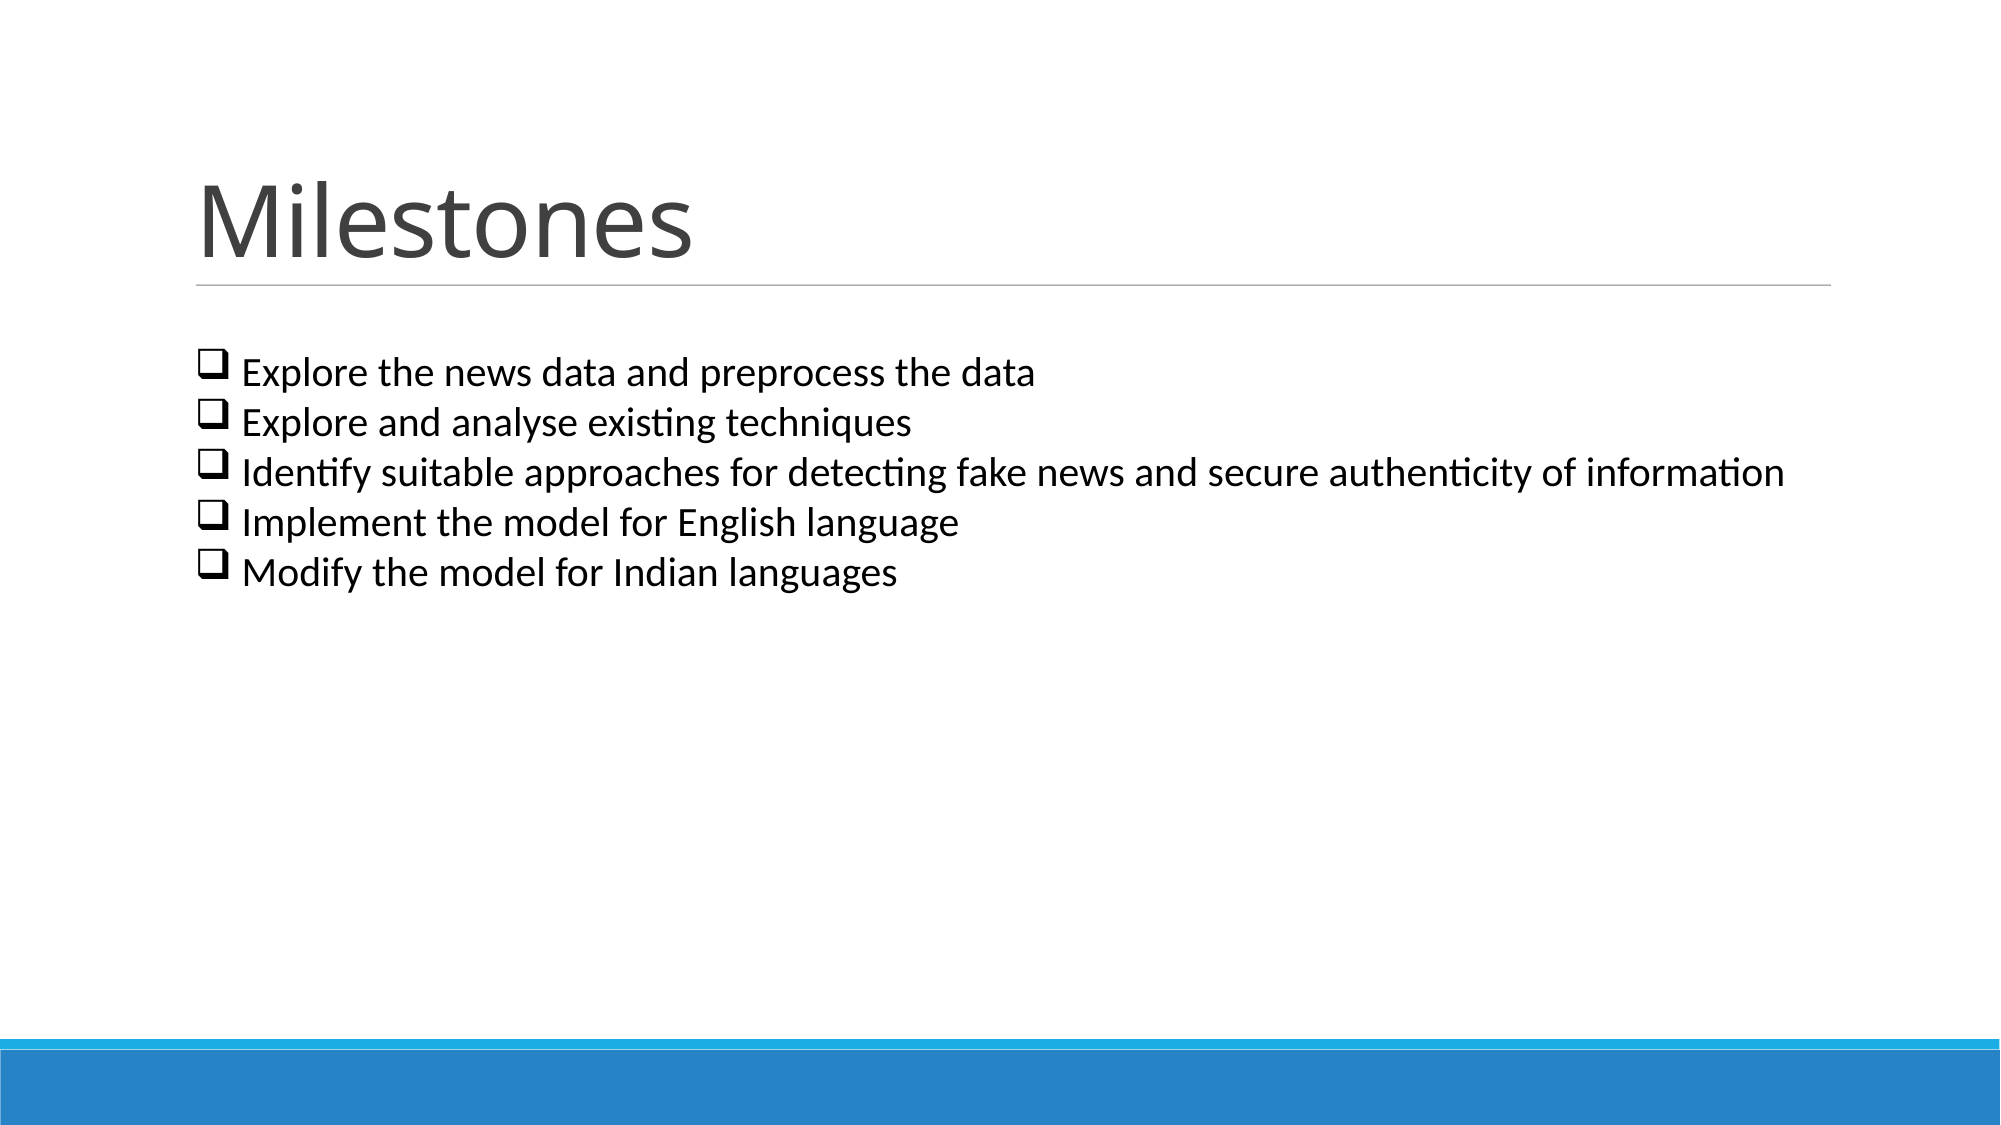

# Milestones
Explore the news data and preprocess the data
Explore and analyse existing techniques
Identify suitable approaches for detecting fake news and secure authenticity of information
Implement the model for English language
Modify the model for Indian languages